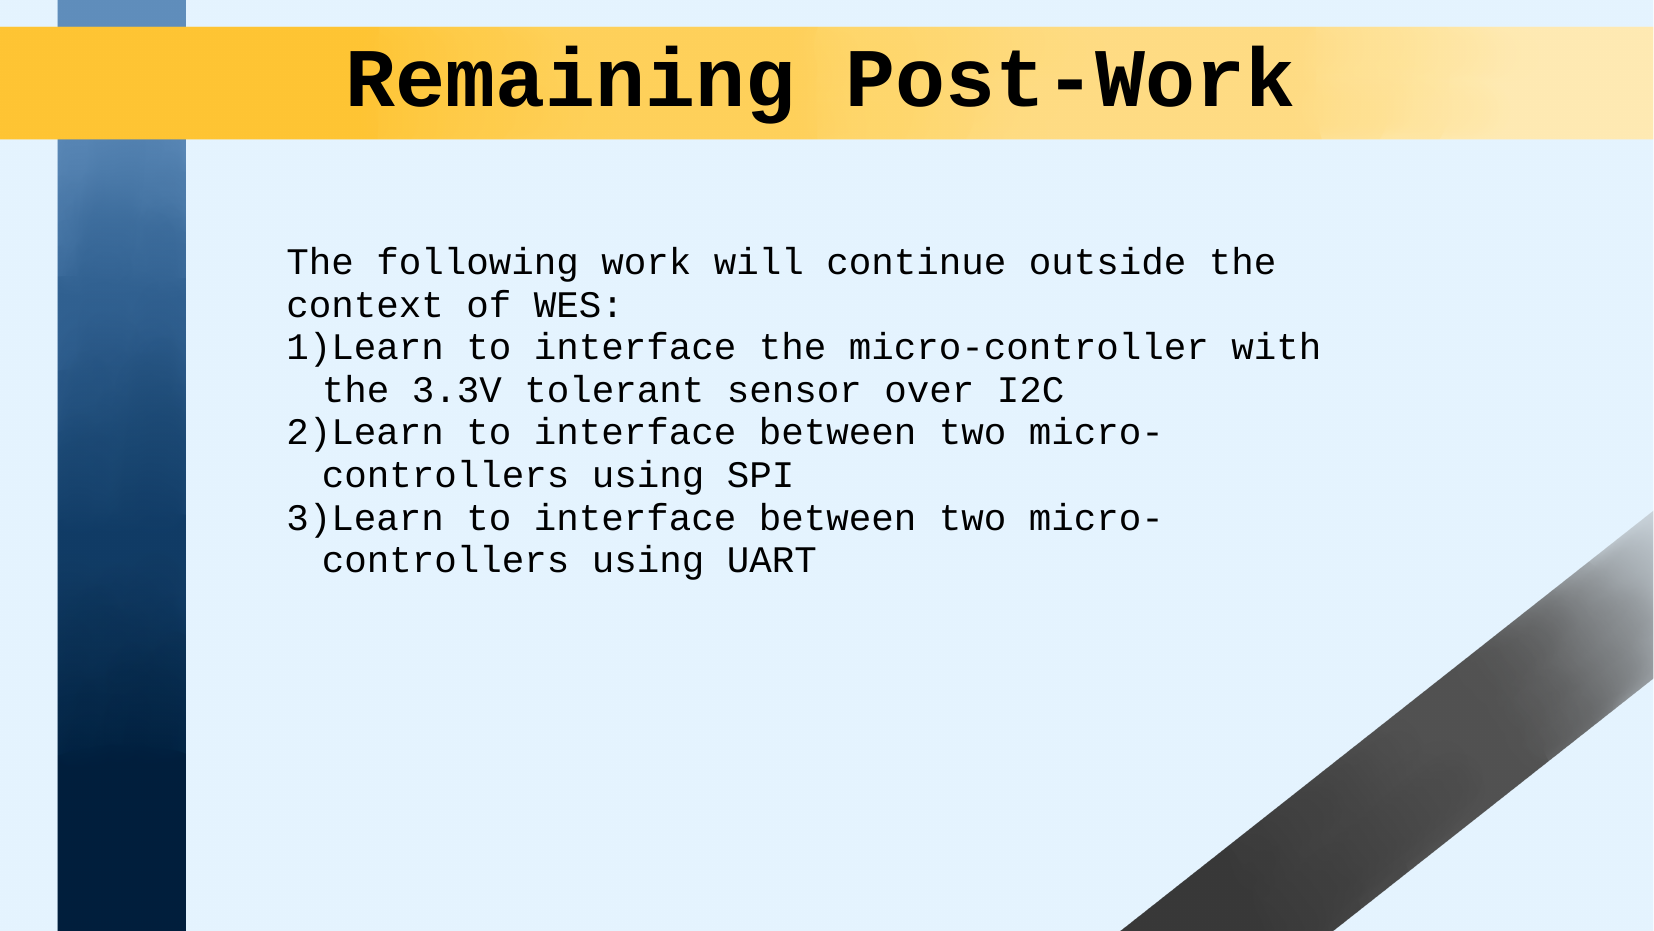

Remaining Post-Work
The following work will continue outside the context of WES:
Learn to interface the micro-controller with the 3.3V tolerant sensor over I2C
Learn to interface between two micro-controllers using SPI
Learn to interface between two micro-controllers using UART